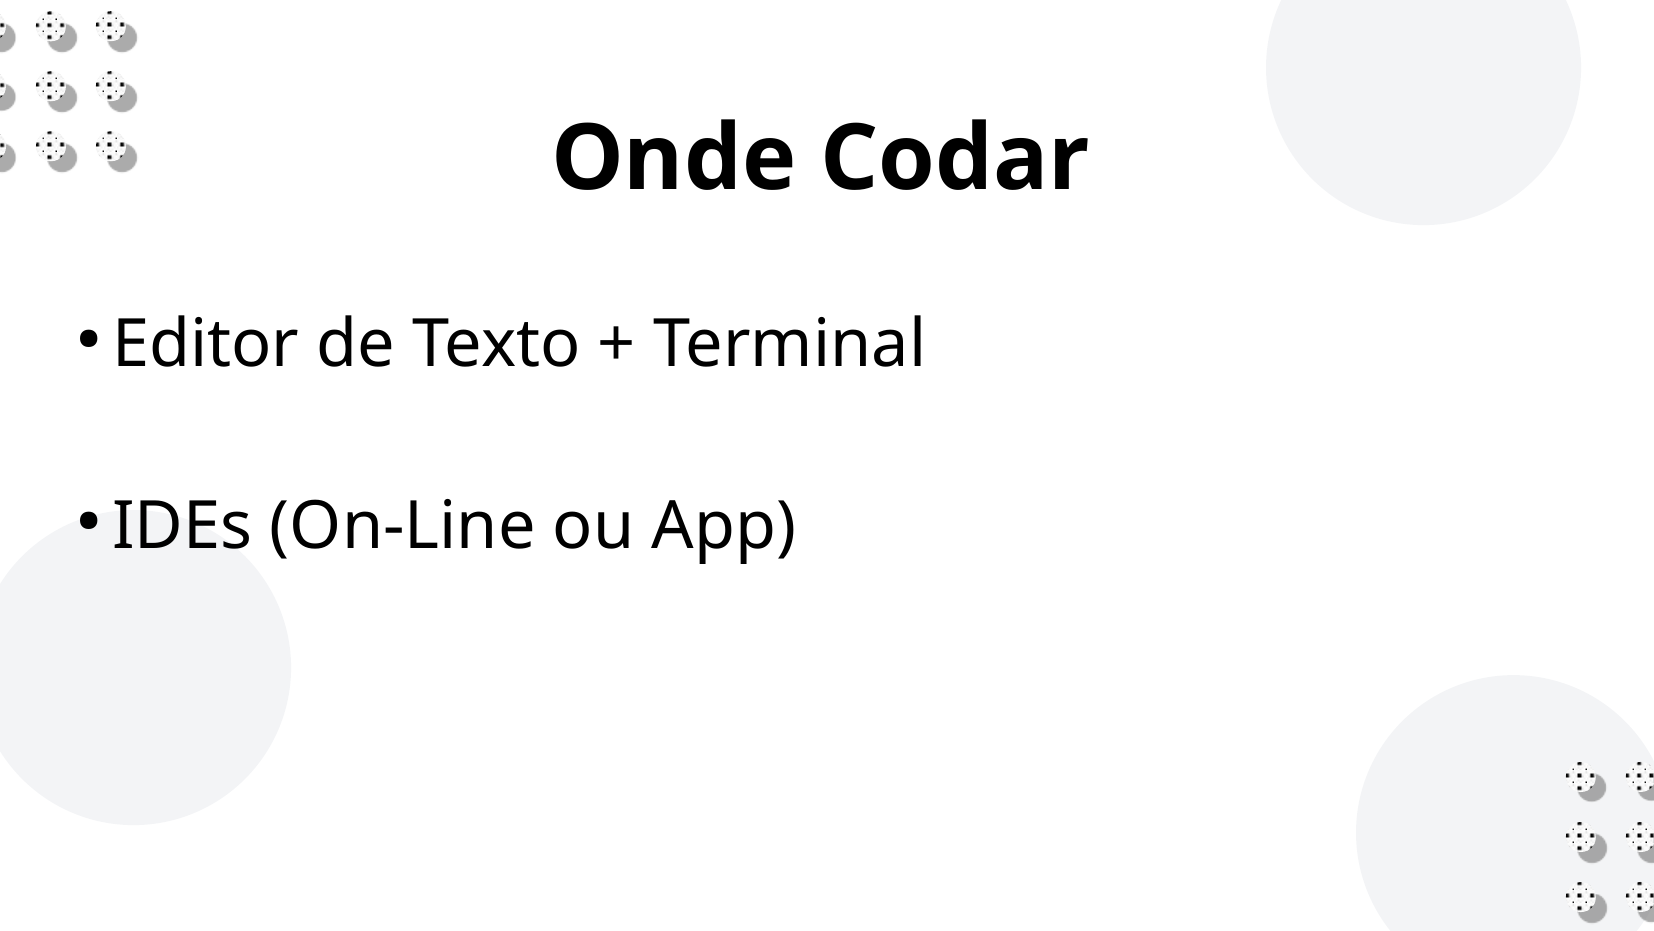

Onde Codar
# Editor de Texto + Terminal
IDEs (On-Line ou App)